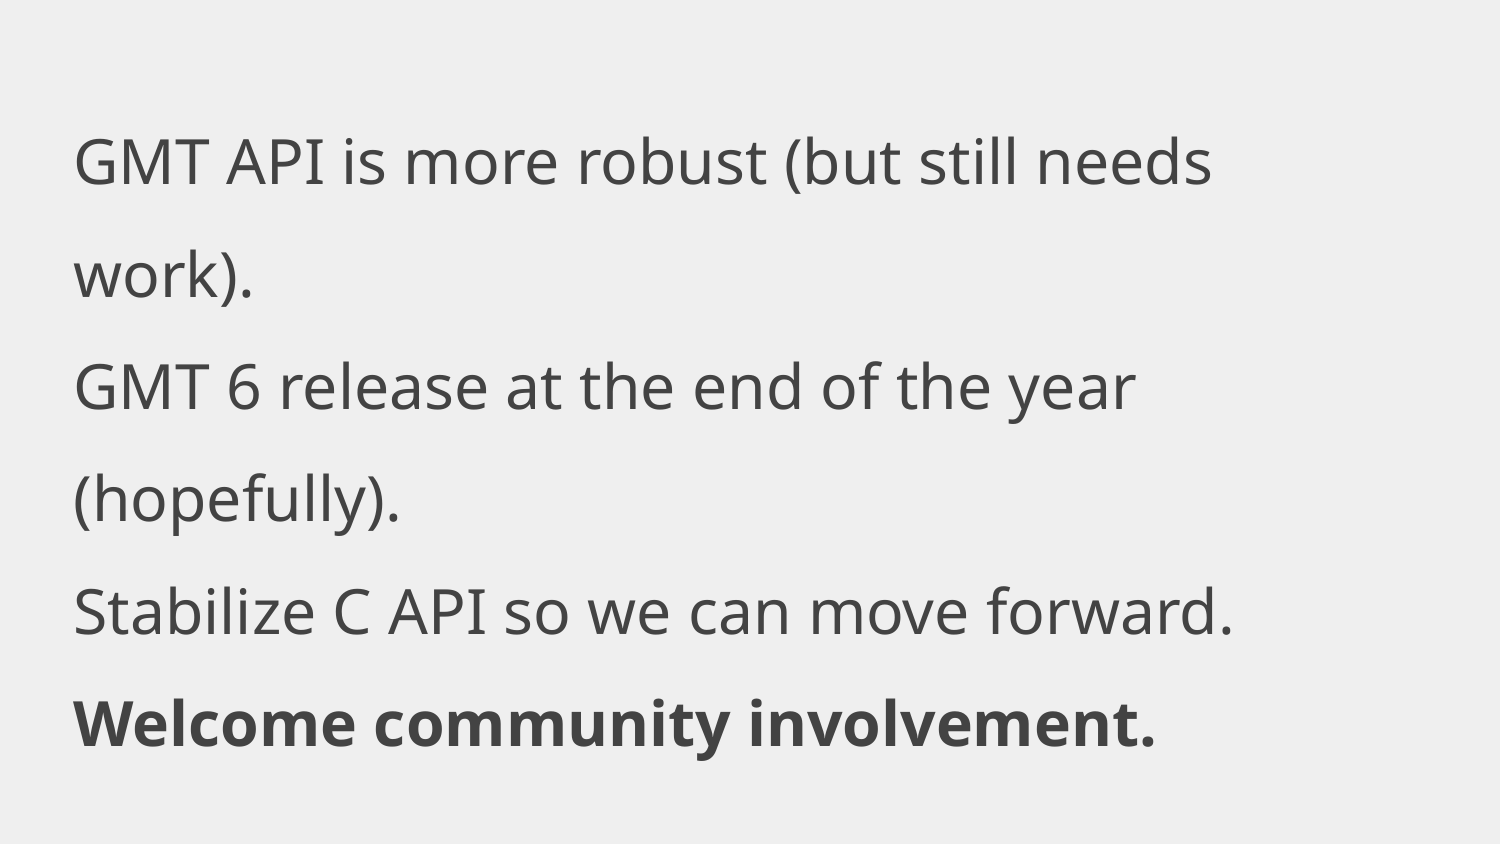

# GMT API is more robust (but still needs work). GMT 6 release at the end of the year (hopefully). Stabilize C API so we can move forward. Welcome community involvement.